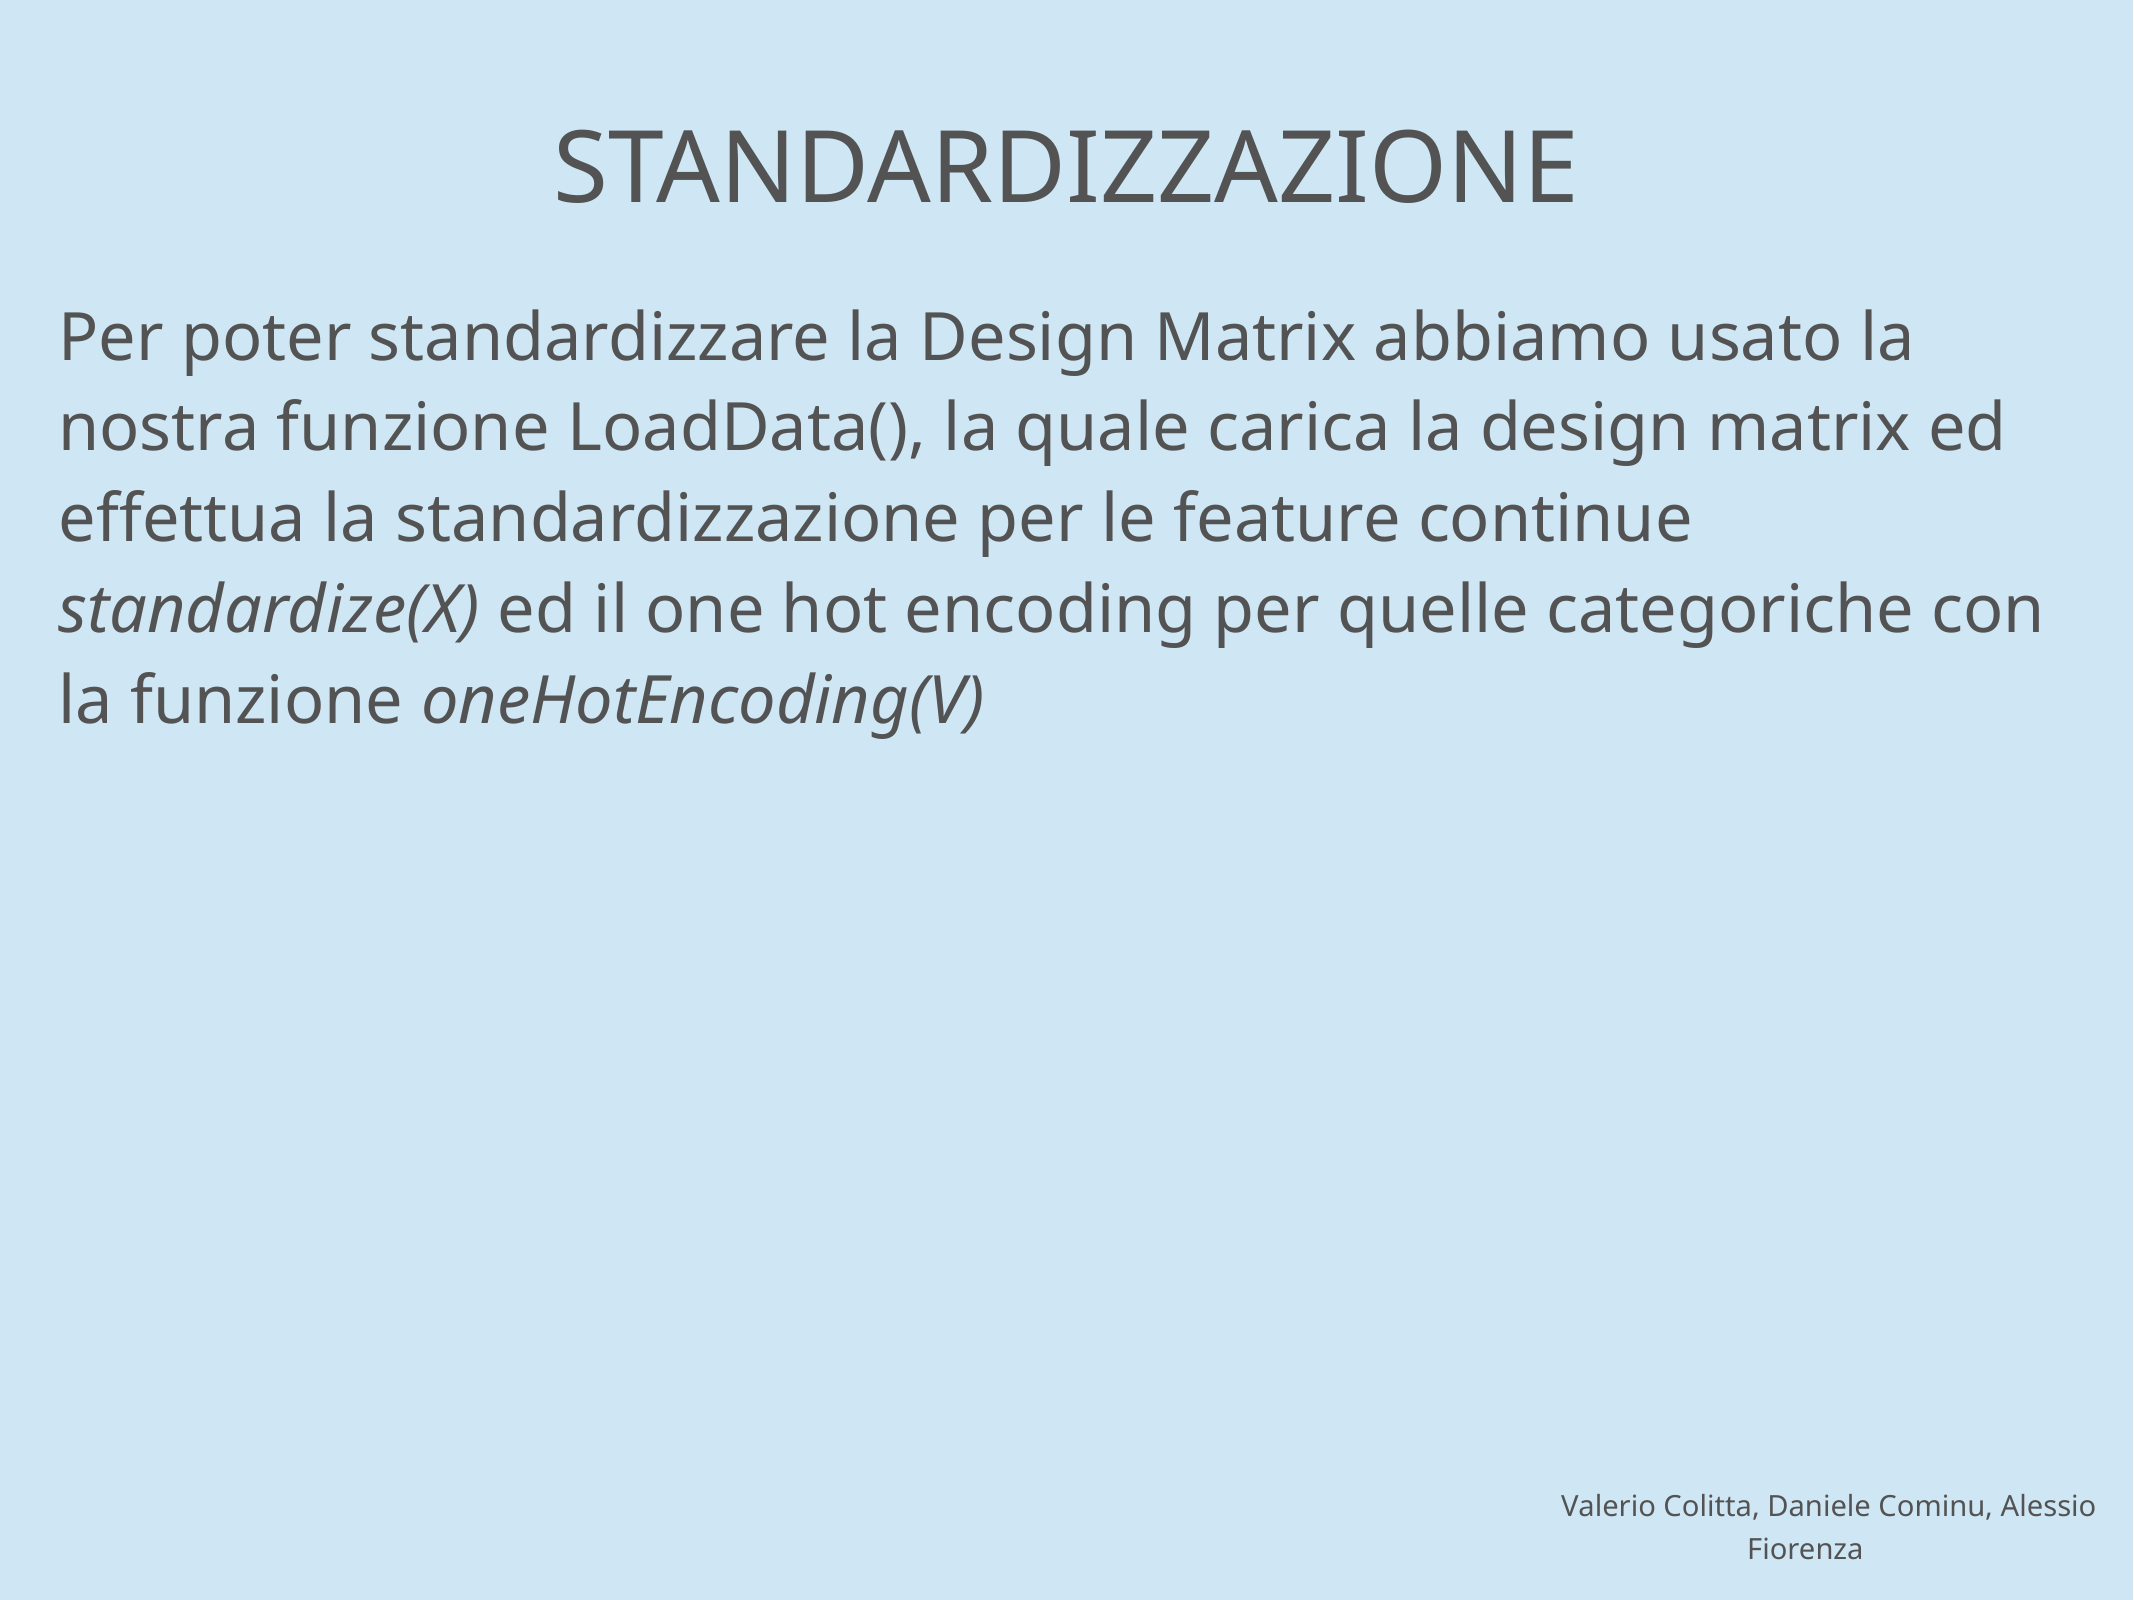

# STANDARDIZZAZIONE
Per poter standardizzare la Design Matrix abbiamo usato la nostra funzione LoadData(), la quale carica la design matrix ed effettua la standardizzazione per le feature continue standardize(X) ed il one hot encoding per quelle categoriche con la funzione oneHotEncoding(V)
Valerio Colitta, Daniele Cominu, Alessio Fiorenza